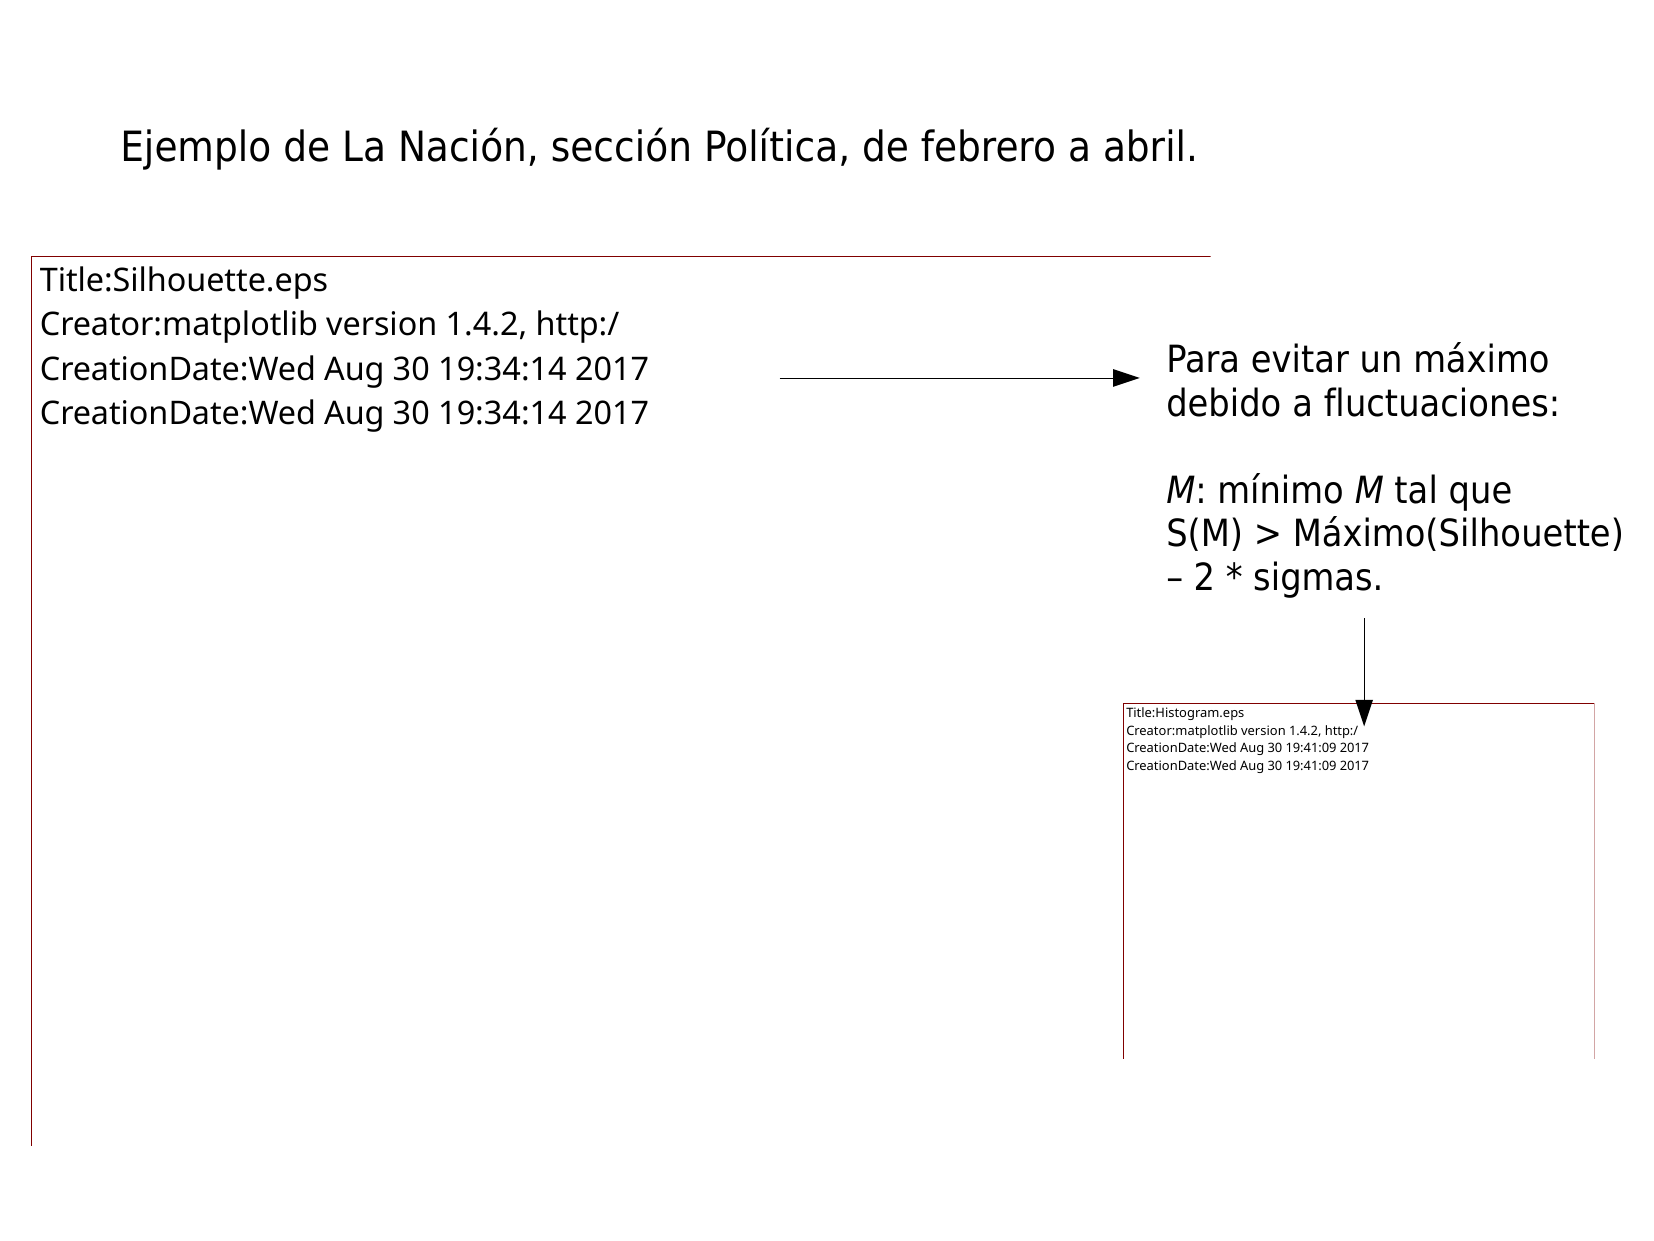

Ejemplo de La Nación, sección Política, de febrero a abril.
Para evitar un máximo debido a fluctuaciones:
M: mínimo M tal que
S(M) > Máximo(Silhouette) – 2 * sigmas.